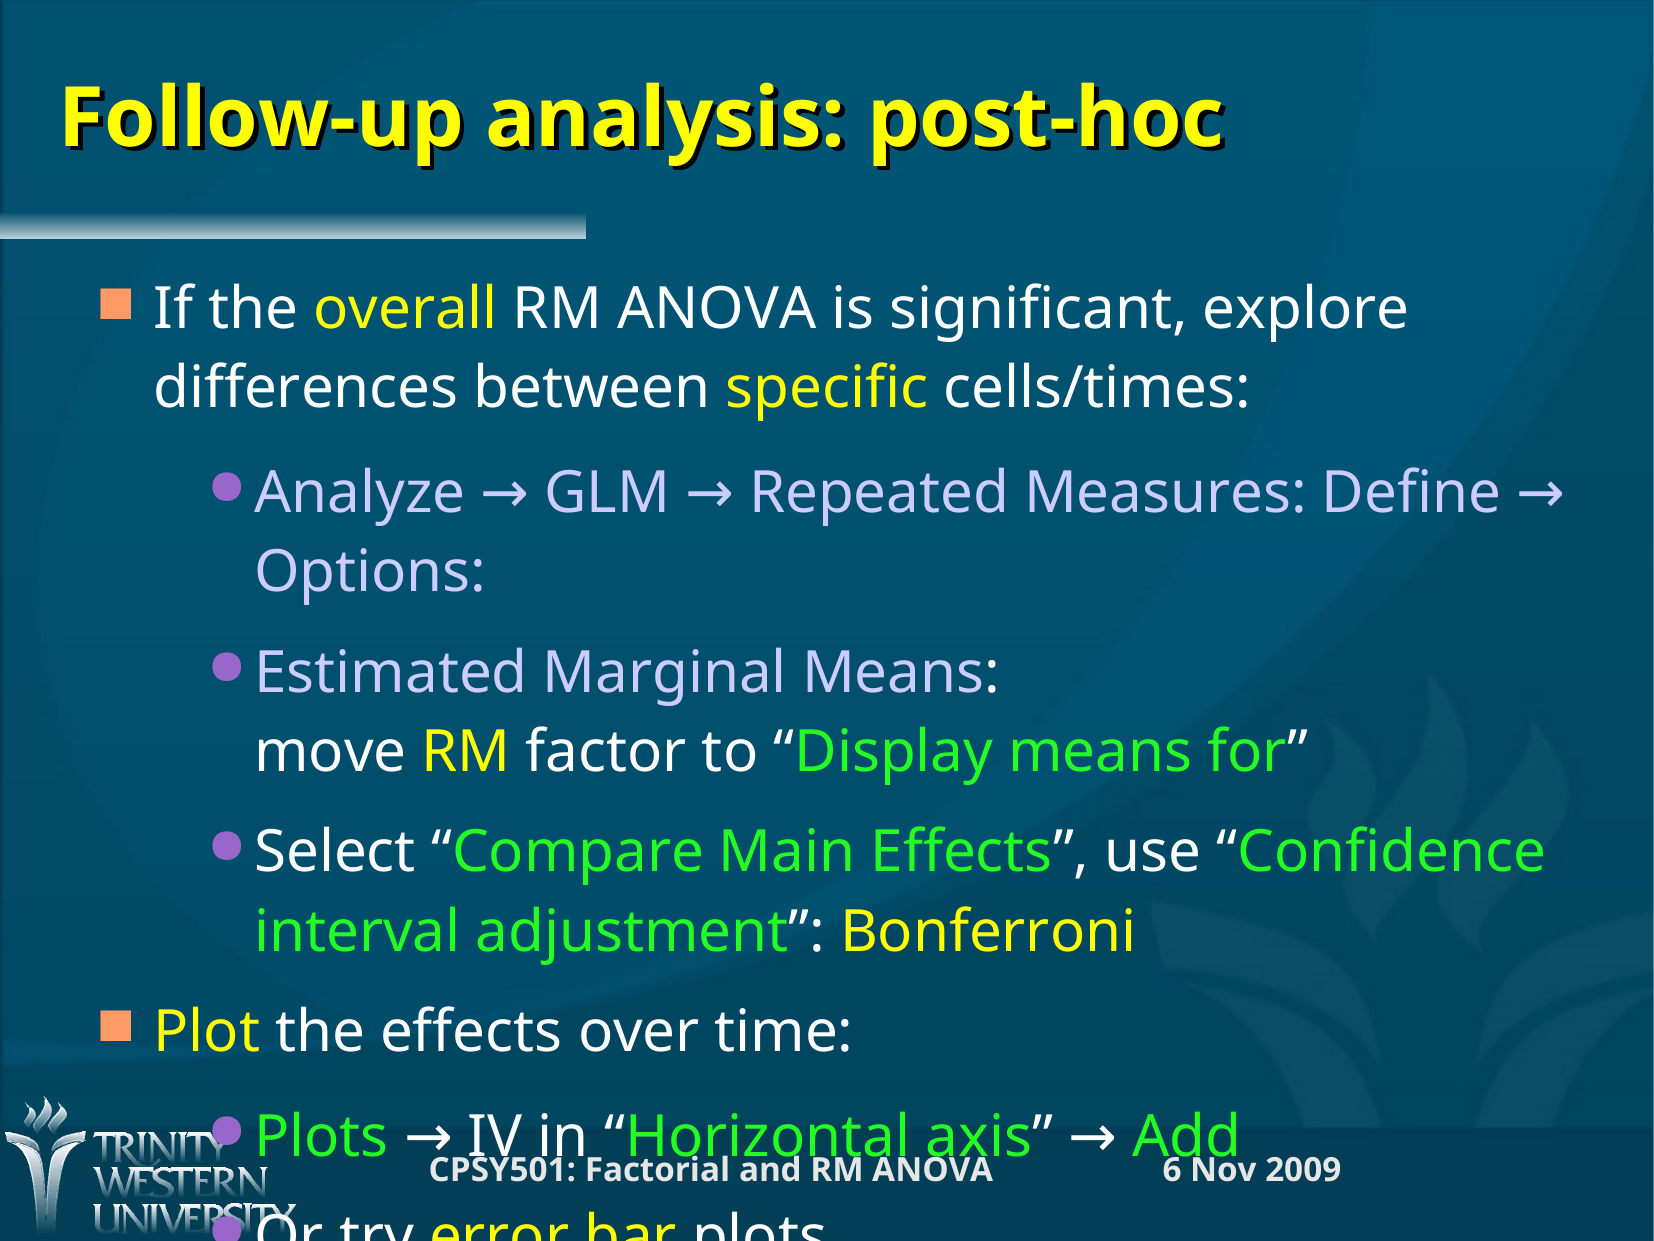

# Follow-up analysis: post-hoc
If the overall RM ANOVA is significant, explore differences between specific cells/times:
Analyze → GLM → Repeated Measures: Define → Options:
Estimated Marginal Means:
move RM factor to “Display means for”
Select “Compare Main Effects”, use “Confidence interval adjustment”: Bonferroni
Plot the effects over time:
Plots → IV in “Horizontal axis” → Add
Or try error bar plots
CPSY501: Factorial and RM ANOVA
6 Nov 2009